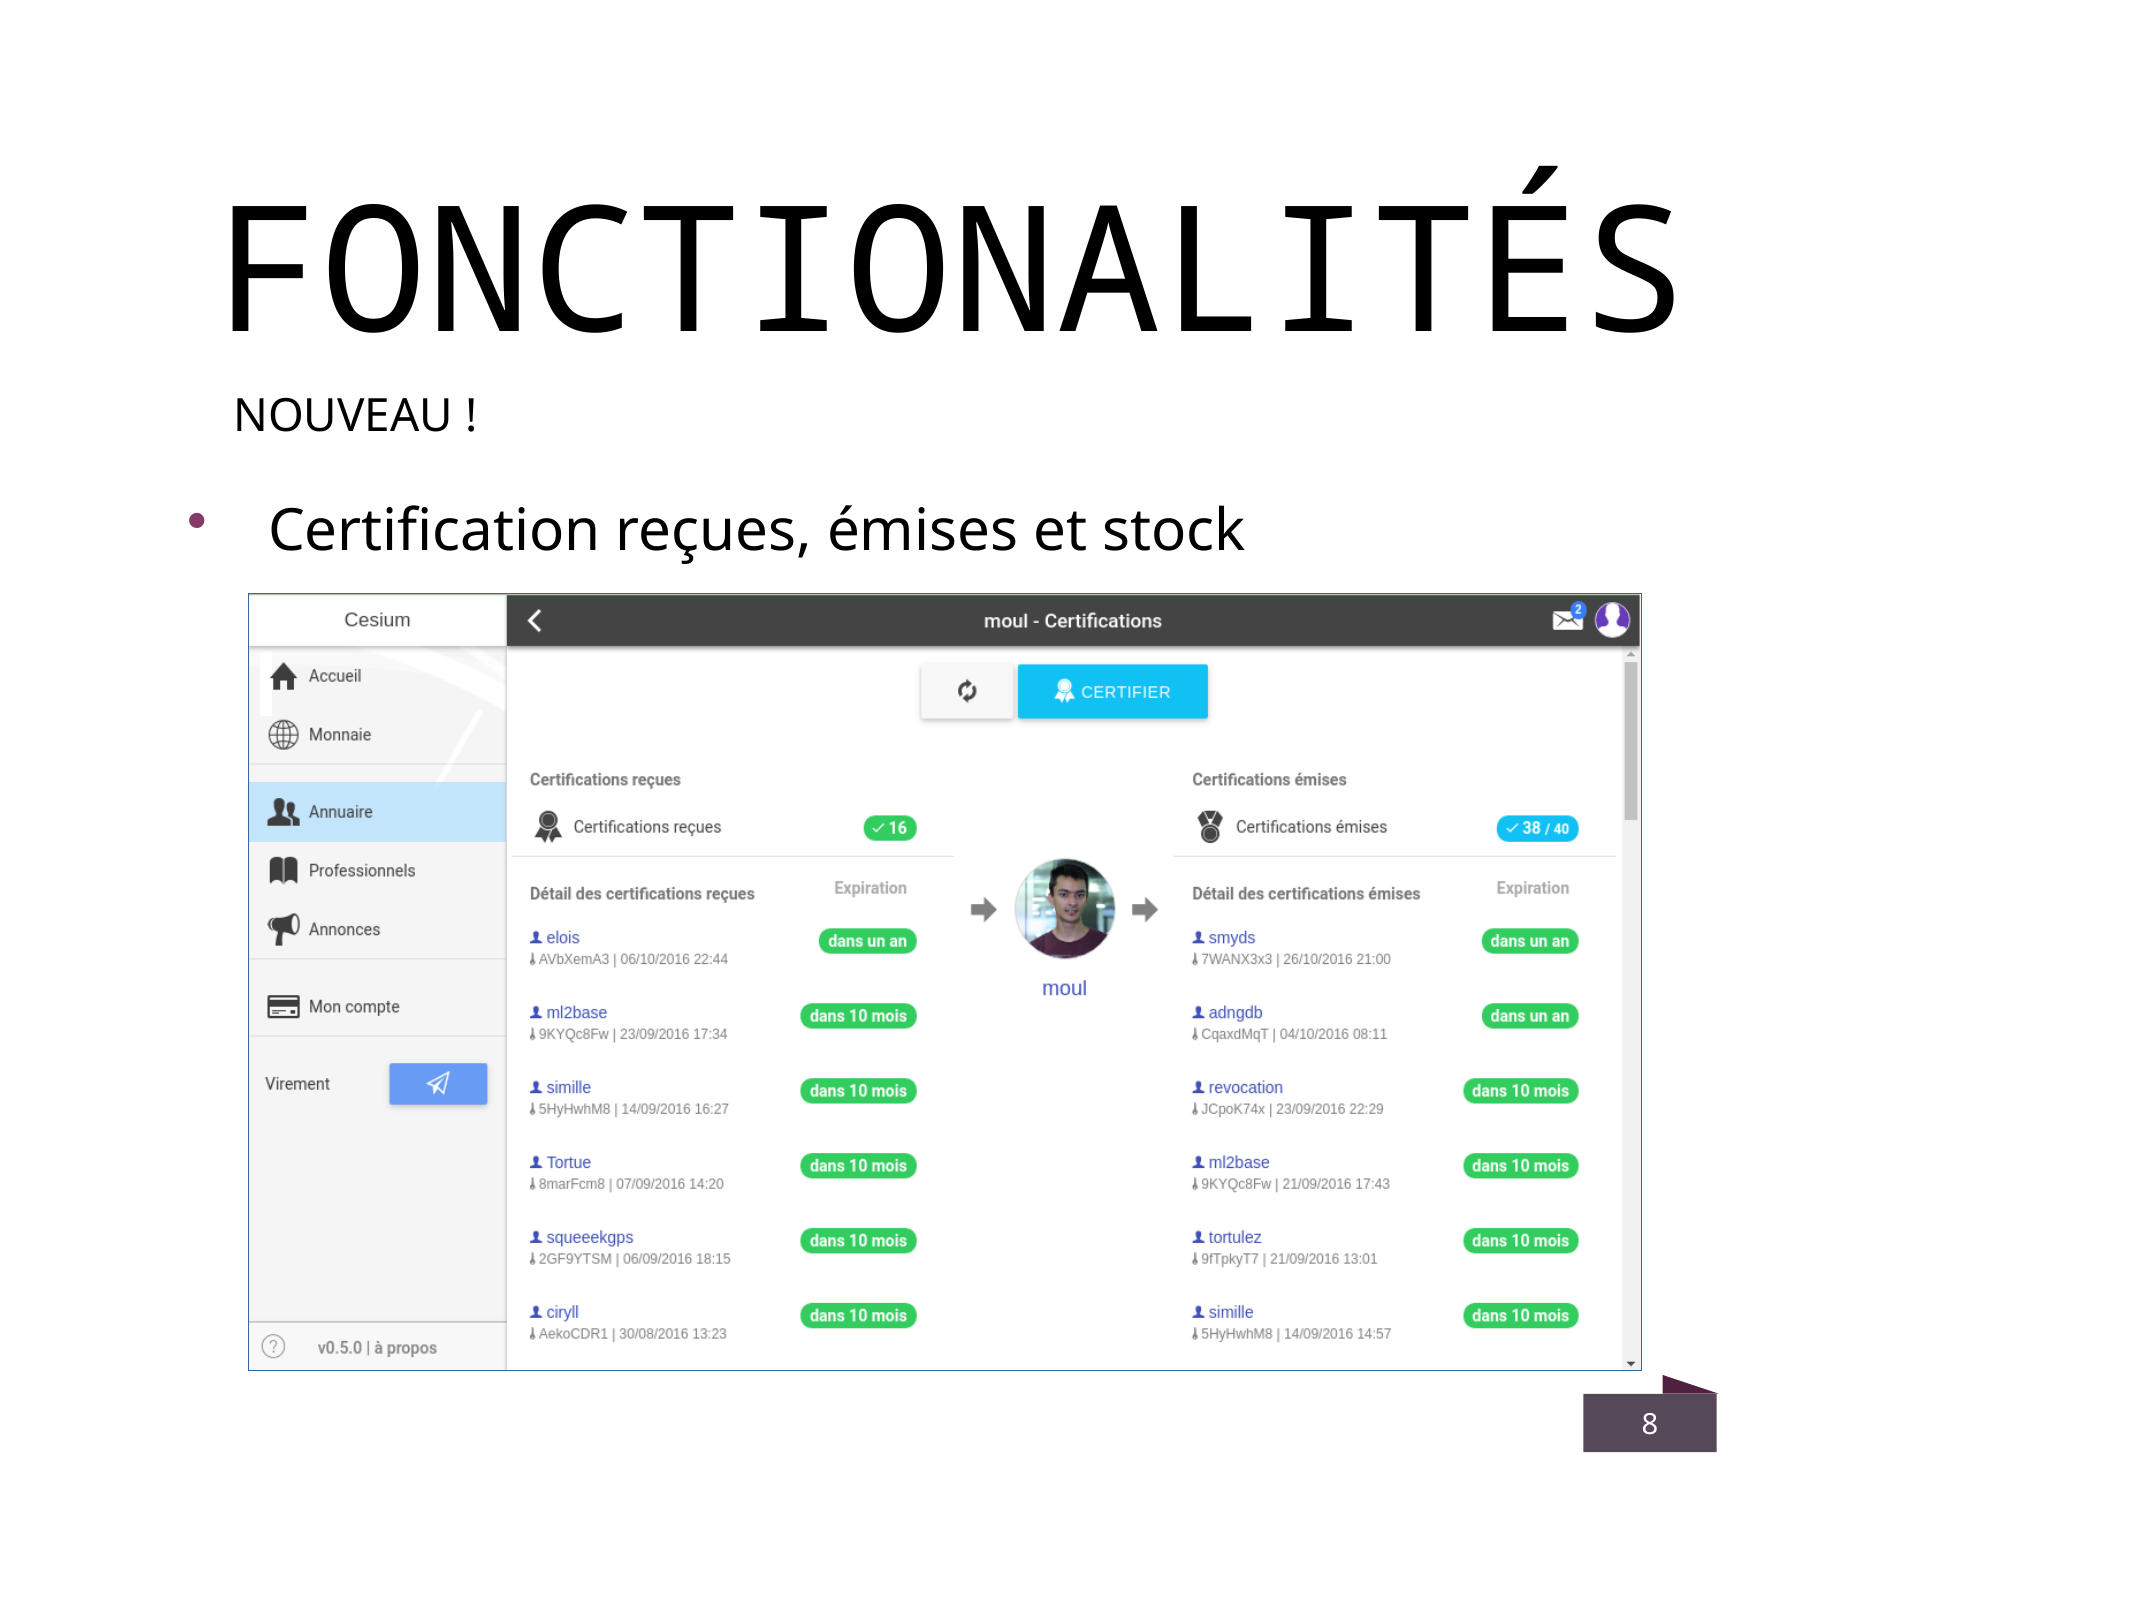

Fonctionalités
Nouveau !
Certification reçues, émises et stock
# 8